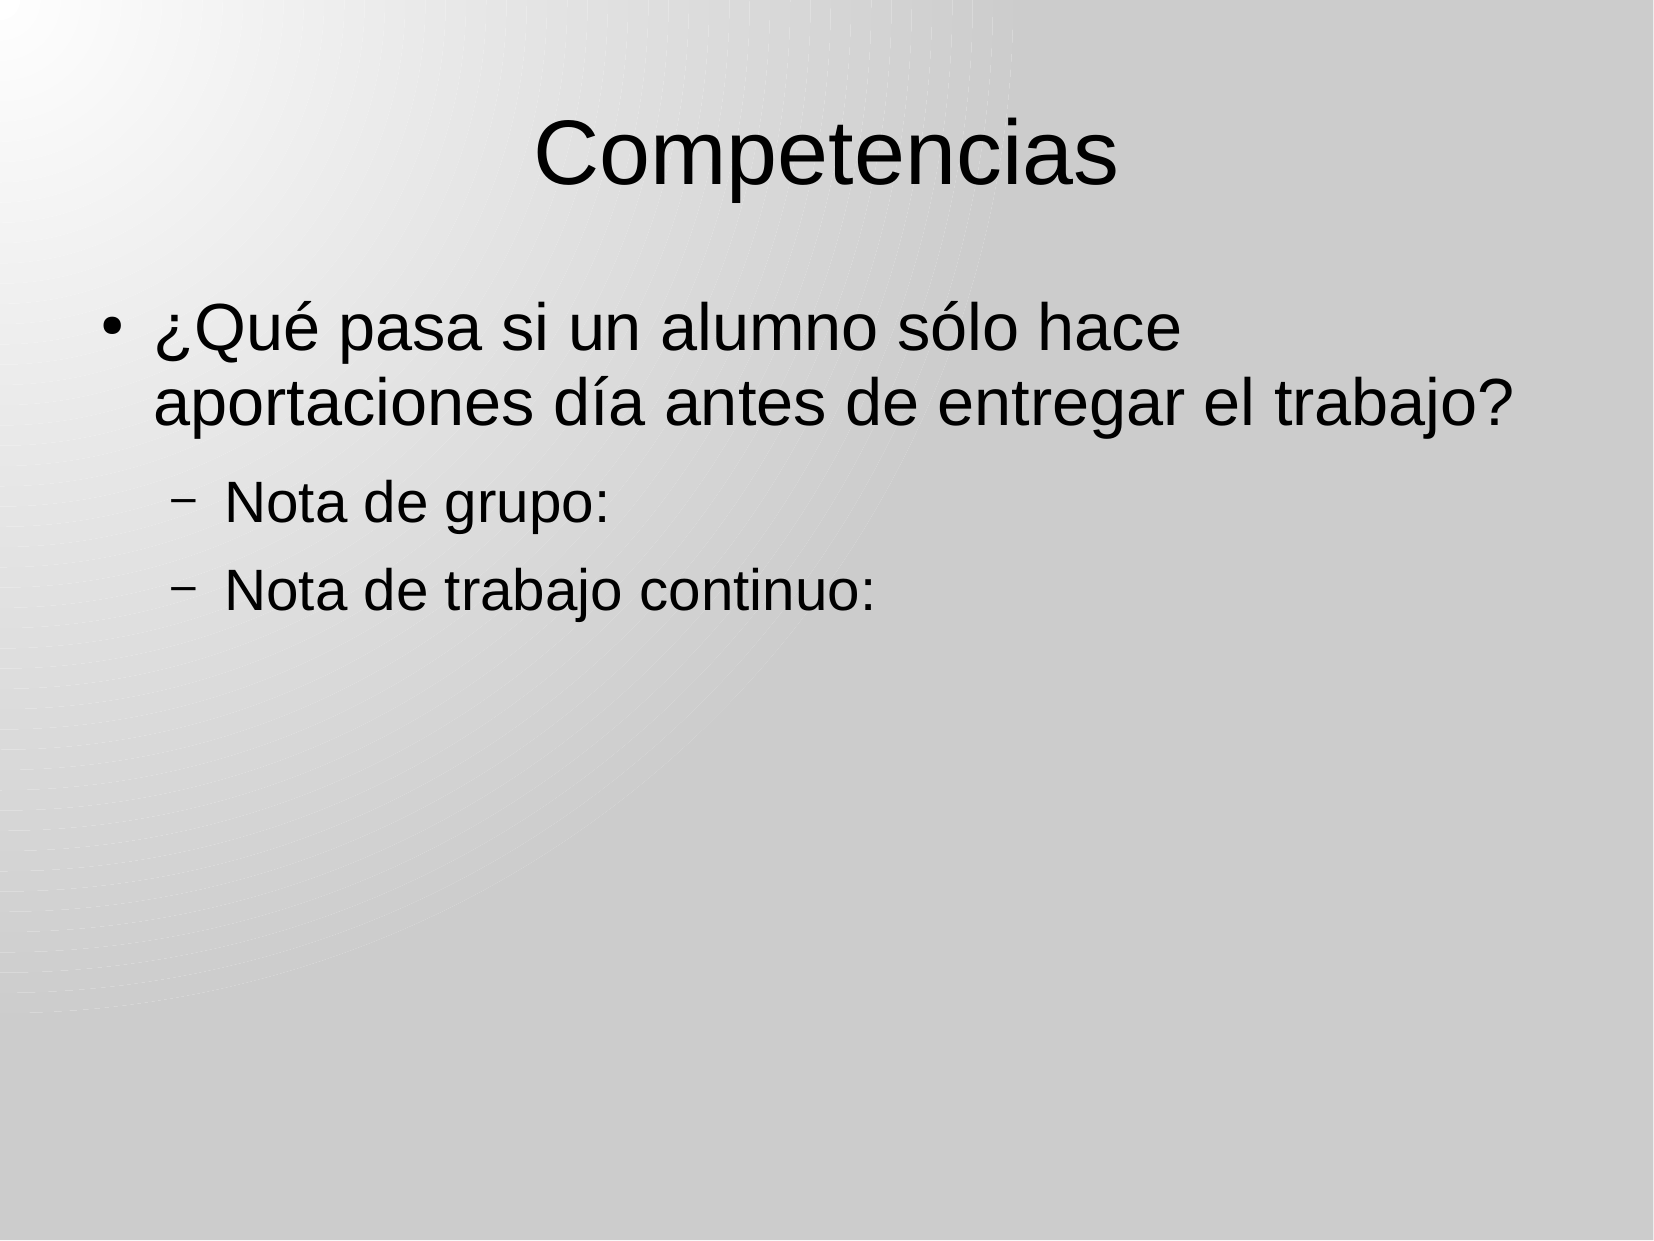

# Competencias
¿Qué pasa si un alumno sólo hace aportaciones día antes de entregar el trabajo?
Nota de grupo:
Nota de trabajo continuo: